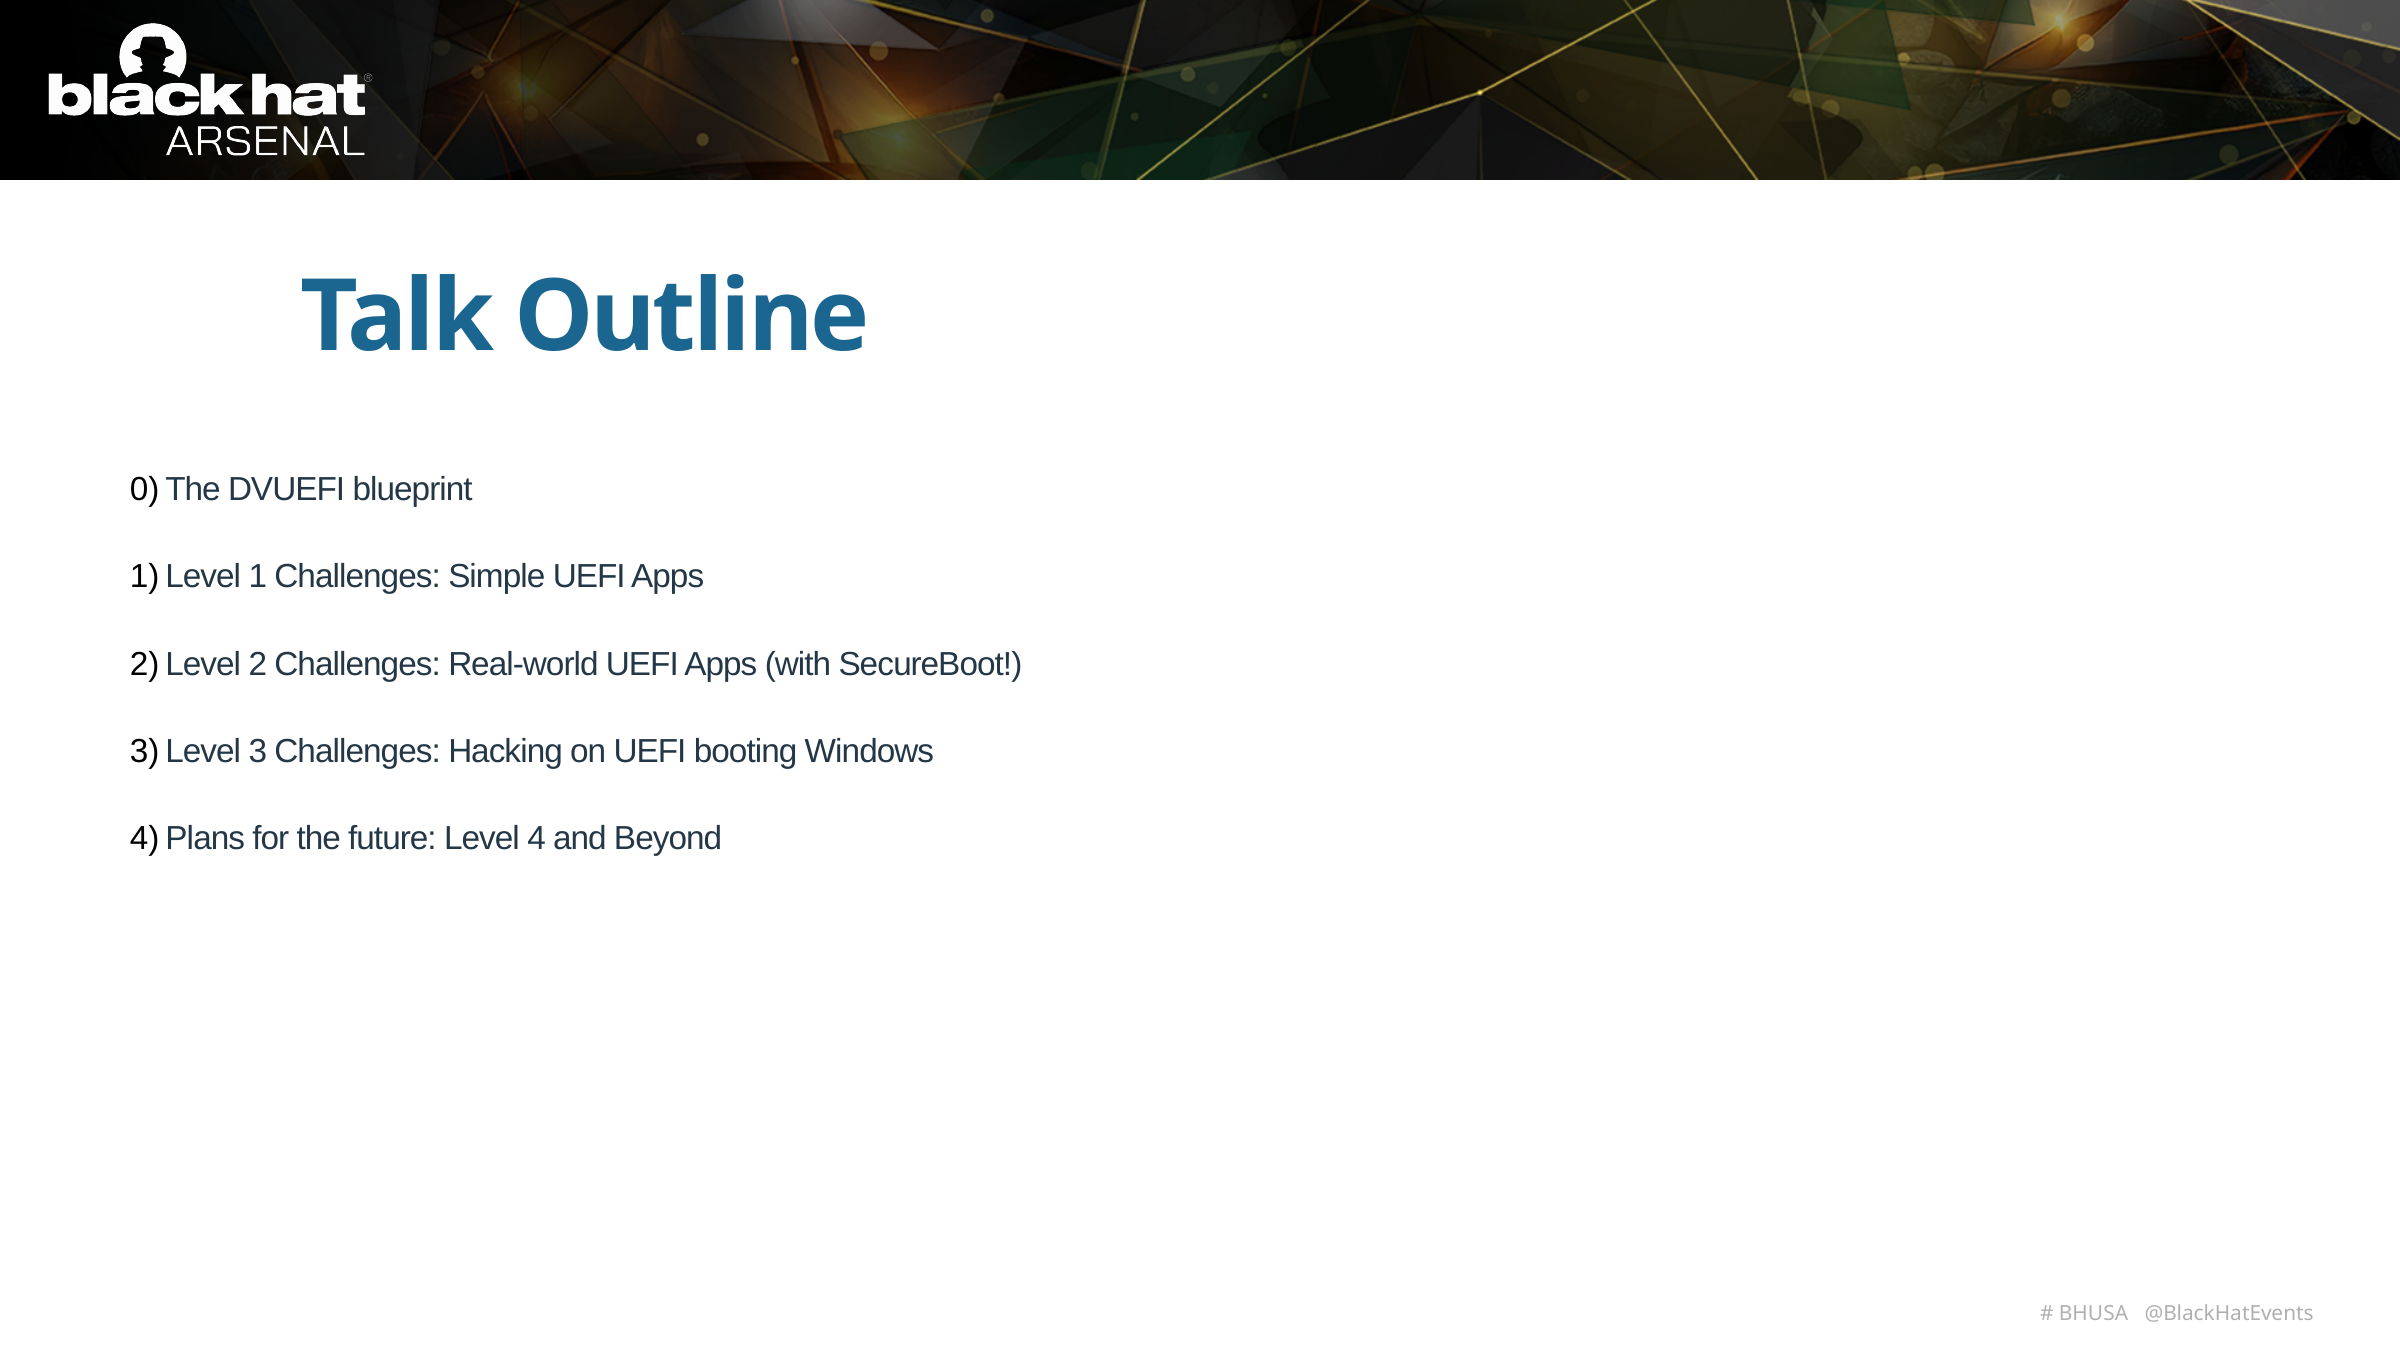

Talk Outline
The DVUEFI blueprint
Level 1 Challenges: Simple UEFI Apps
Level 2 Challenges: Real-world UEFI Apps (with SecureBoot!)
Level 3 Challenges: Hacking on UEFI booting Windows
Plans for the future: Level 4 and Beyond